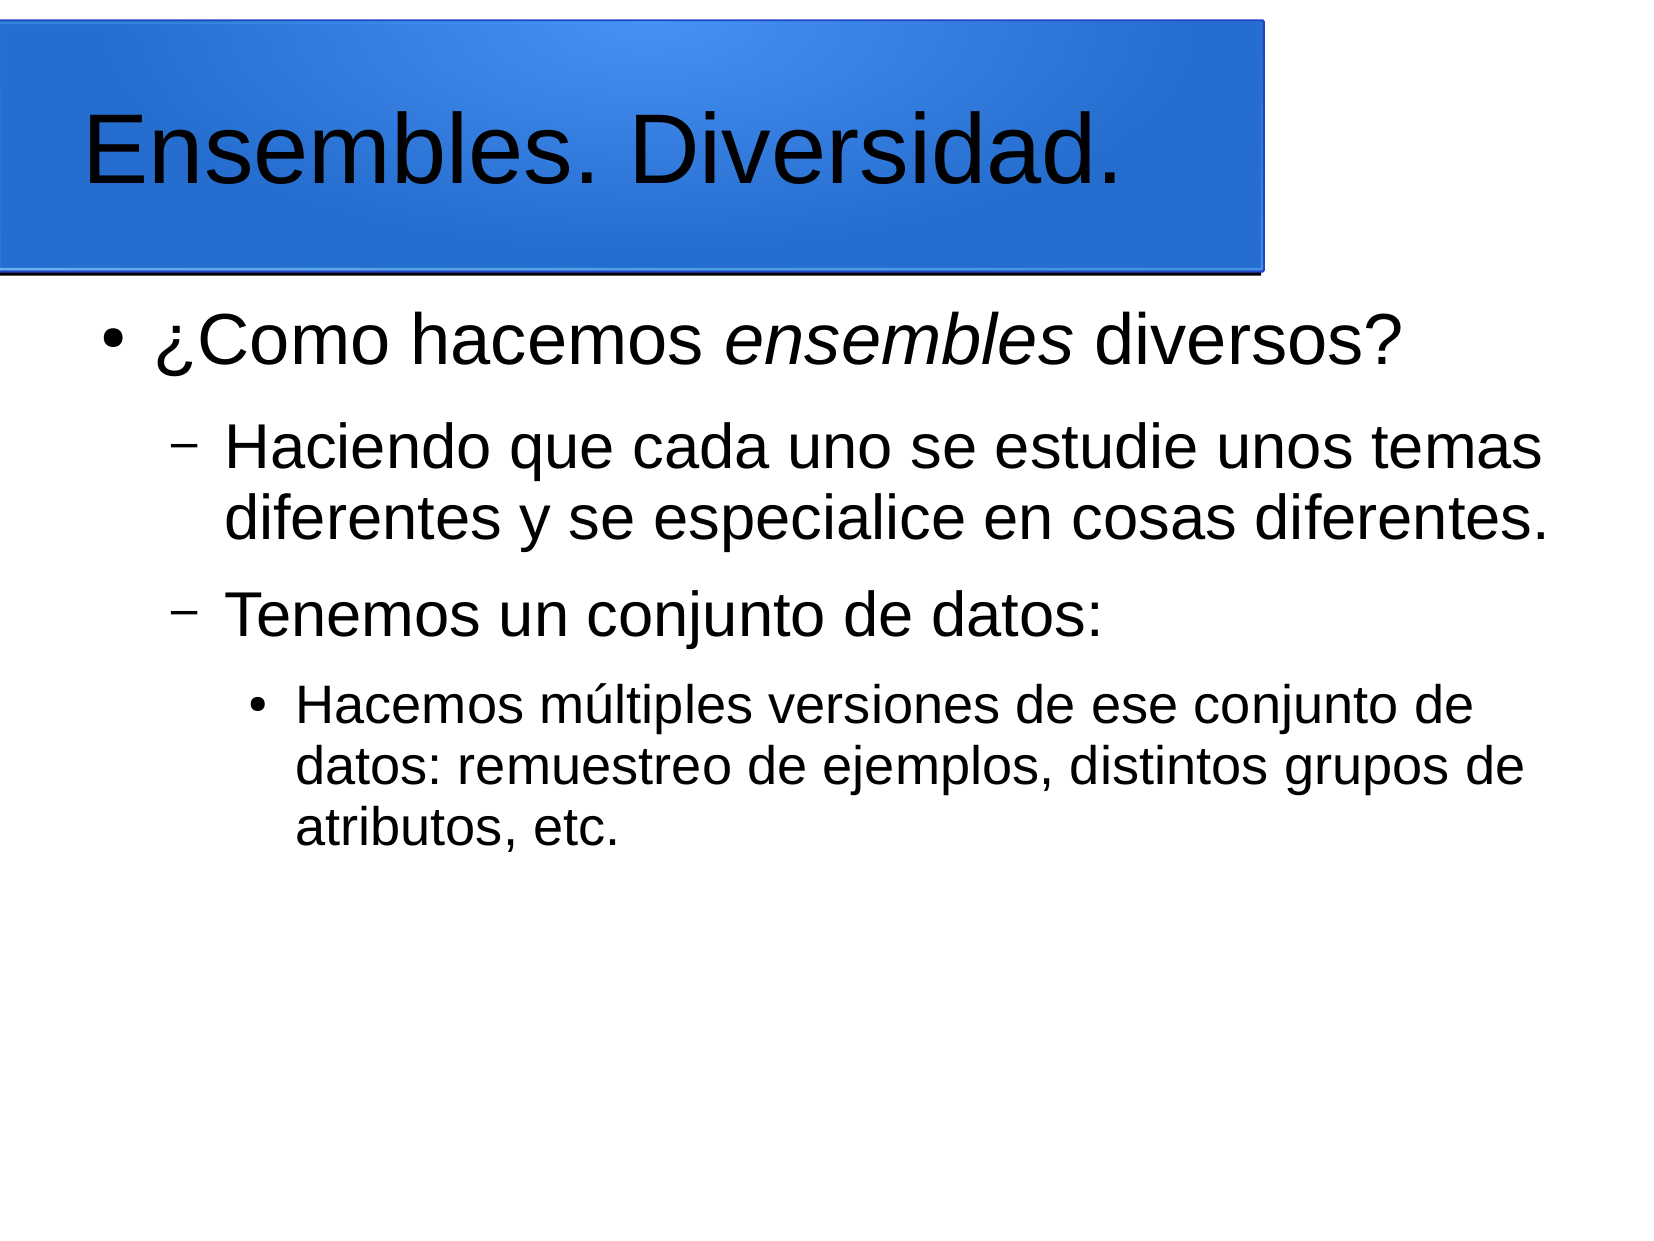

# Ensembles. Diversidad.
¿Como hacemos ensembles diversos?
Haciendo que cada uno se estudie unos temas diferentes y se especialice en cosas diferentes.
Tenemos un conjunto de datos:
Hacemos múltiples versiones de ese conjunto de datos: remuestreo de ejemplos, distintos grupos de atributos, etc.